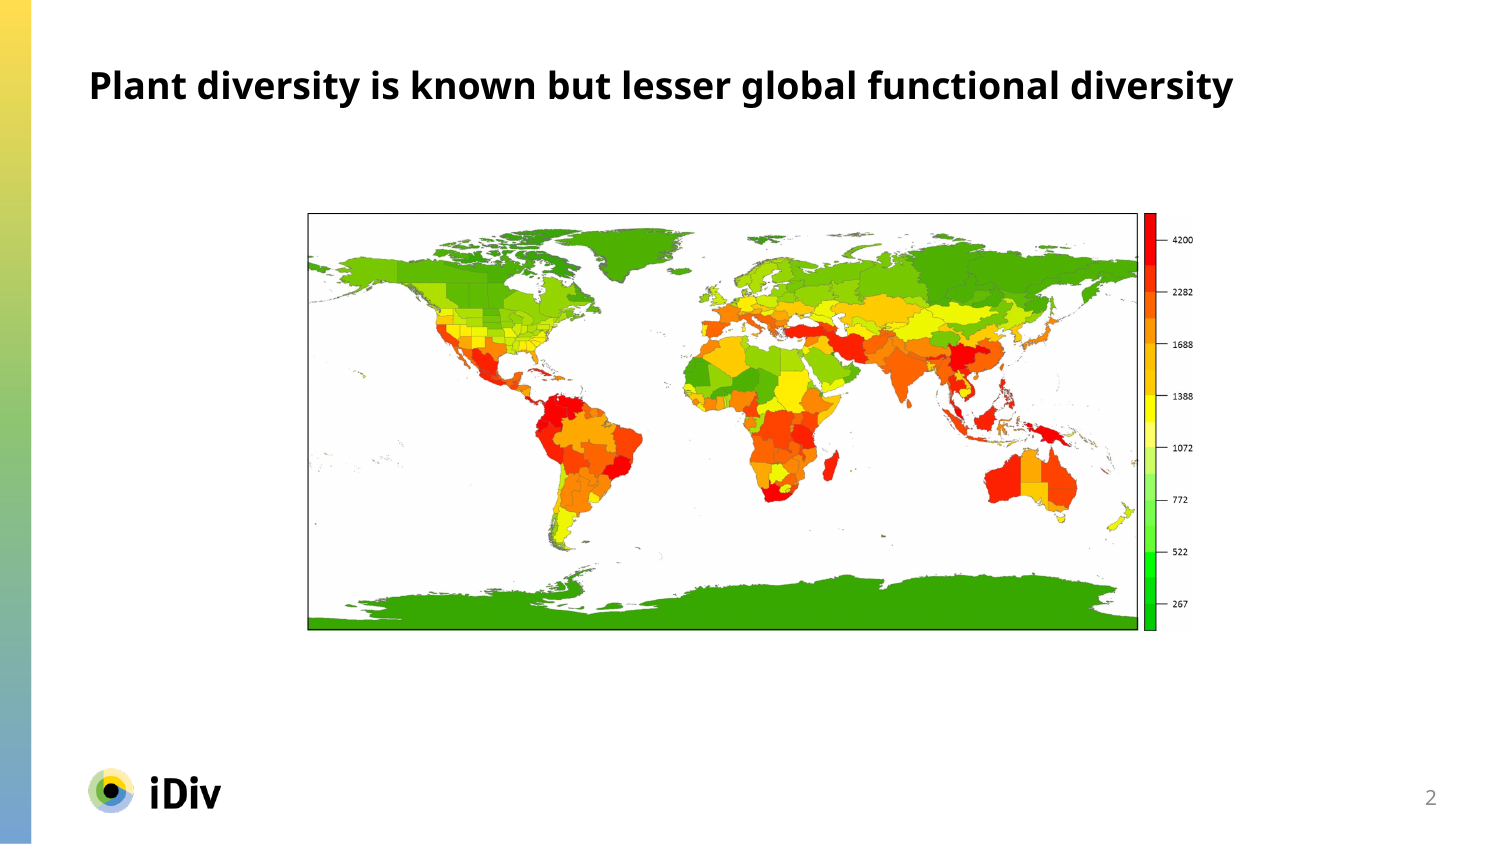

# Plant diversity is known but lesser global functional diversity